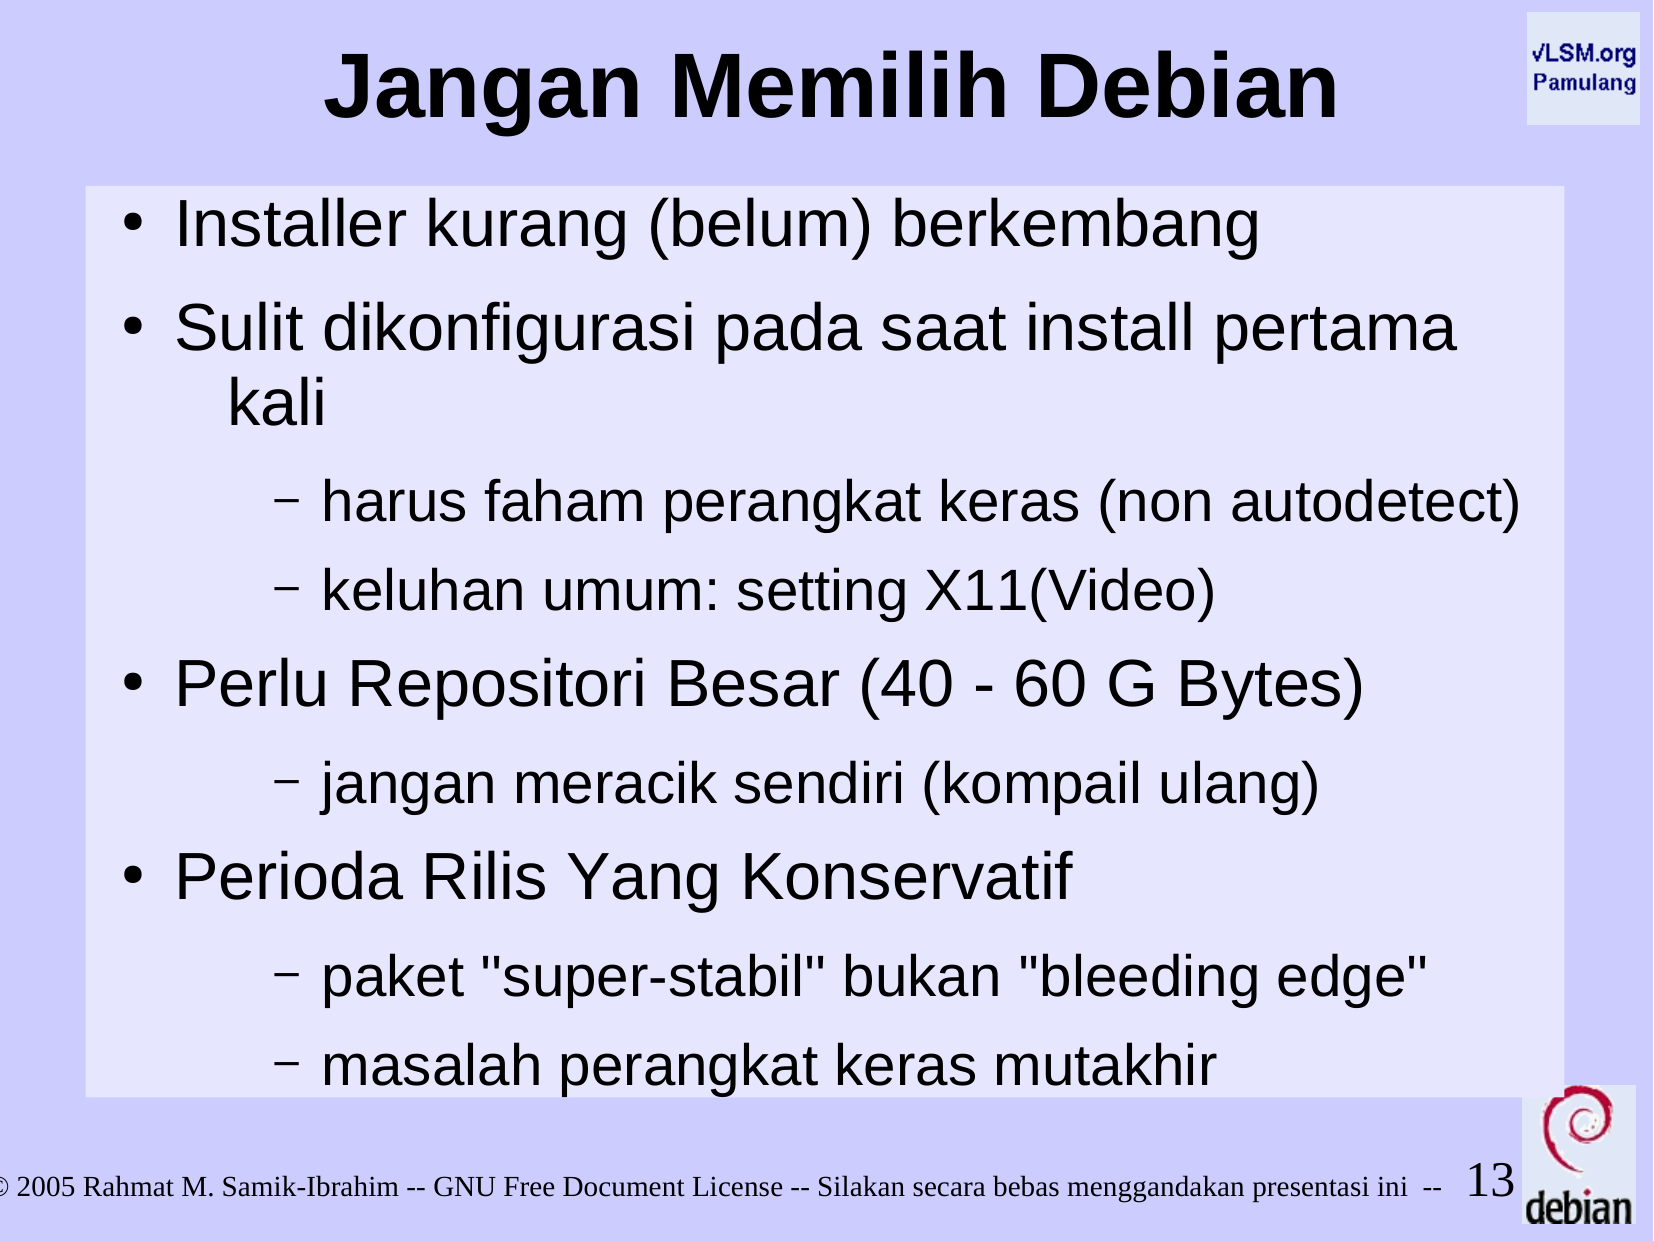

# Jangan Memilih Debian
Installer kurang (belum) berkembang
Sulit dikonfigurasi pada saat install pertama kali
harus faham perangkat keras (non autodetect)
keluhan umum: setting X11(Video)
Perlu Repositori Besar (40 - 60 G Bytes)
jangan meracik sendiri (kompail ulang)
Perioda Rilis Yang Konservatif
paket ''super-stabil'' bukan ''bleeding edge''
masalah perangkat keras mutakhir